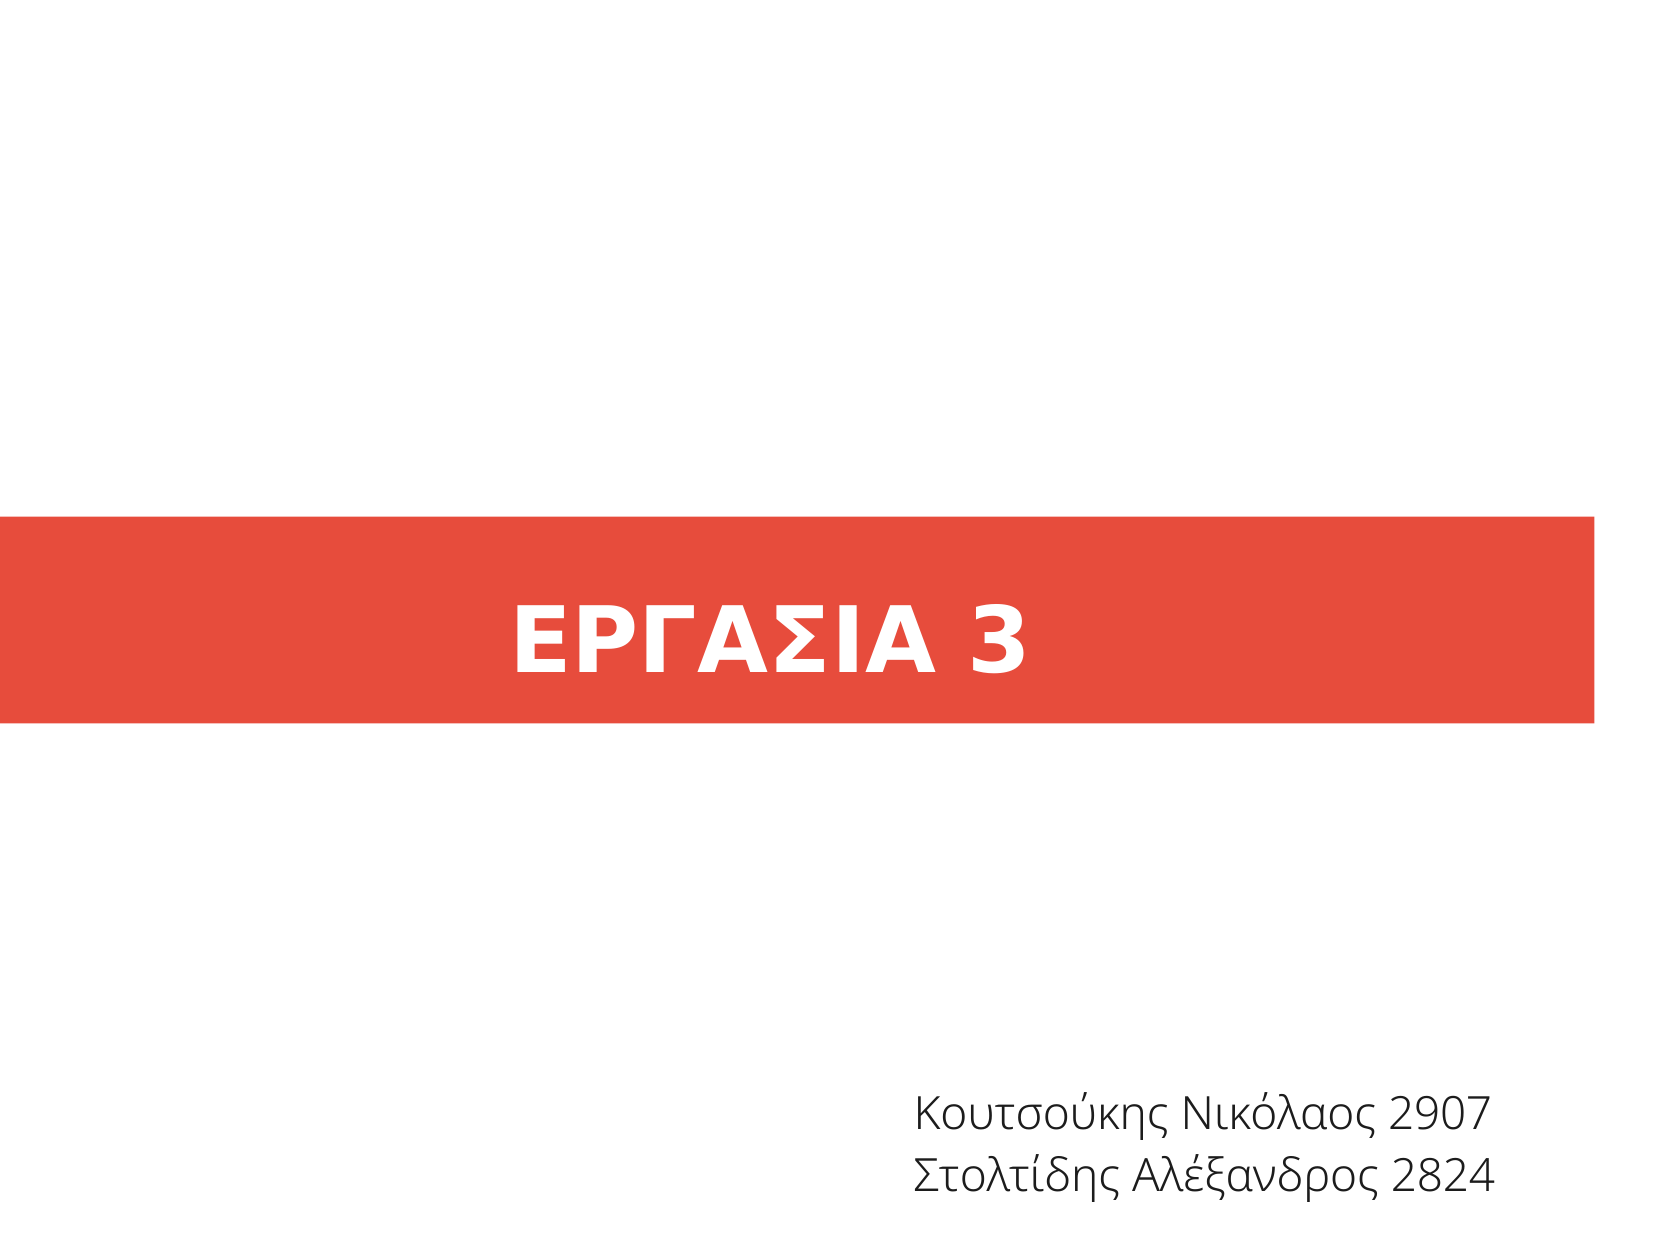

# ΕΡΓΑΣΙΑ 3
											Κουτσούκης Νικόλαος 2907
											Στολτίδης Αλέξανδρος 2824